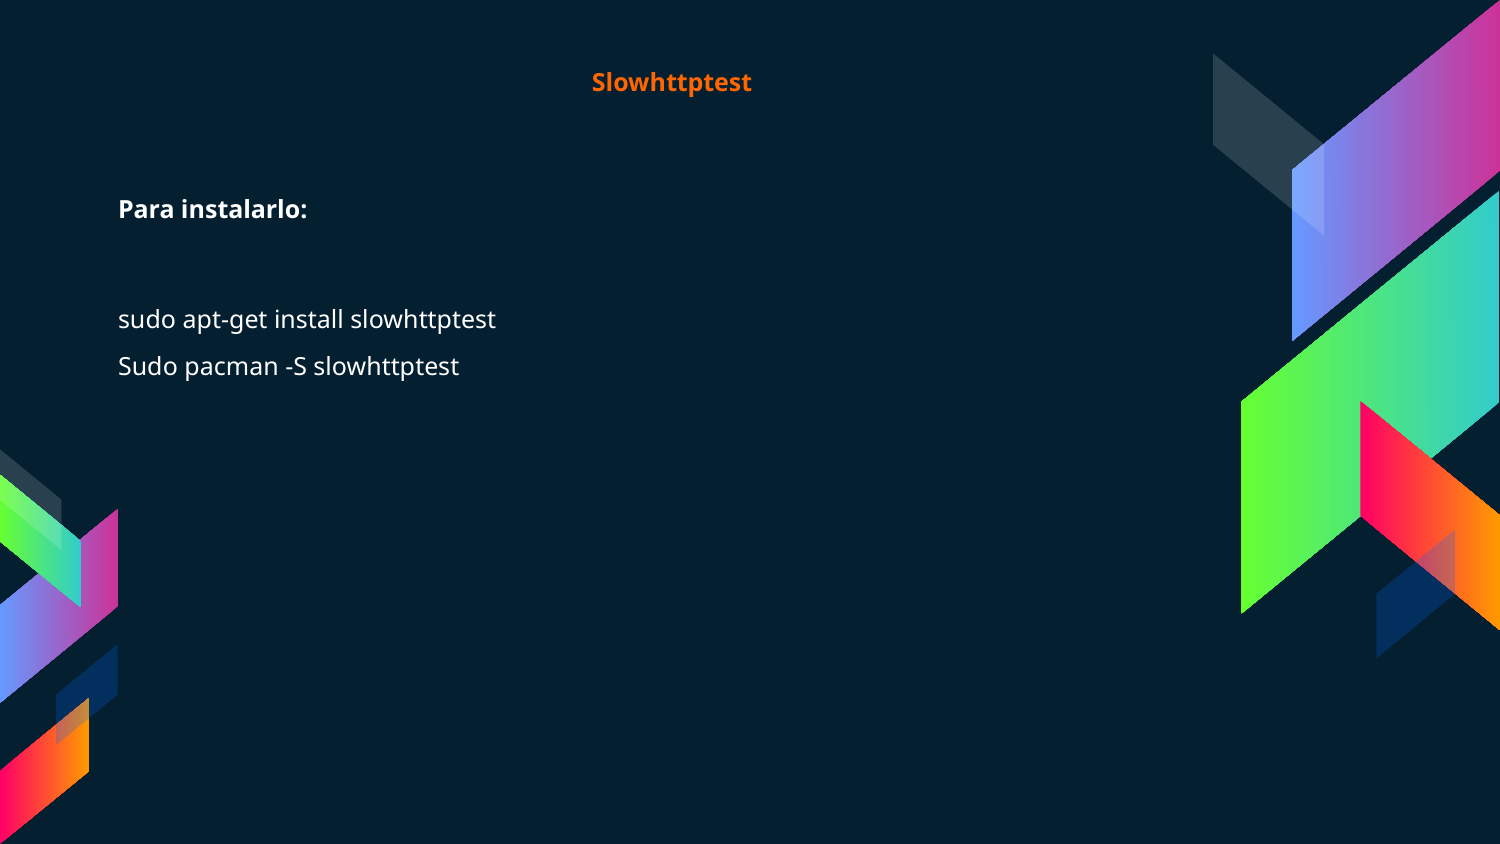

# Slowhttptest
Para instalarlo:
sudo apt-get install slowhttptest
Sudo pacman -S slowhttptest